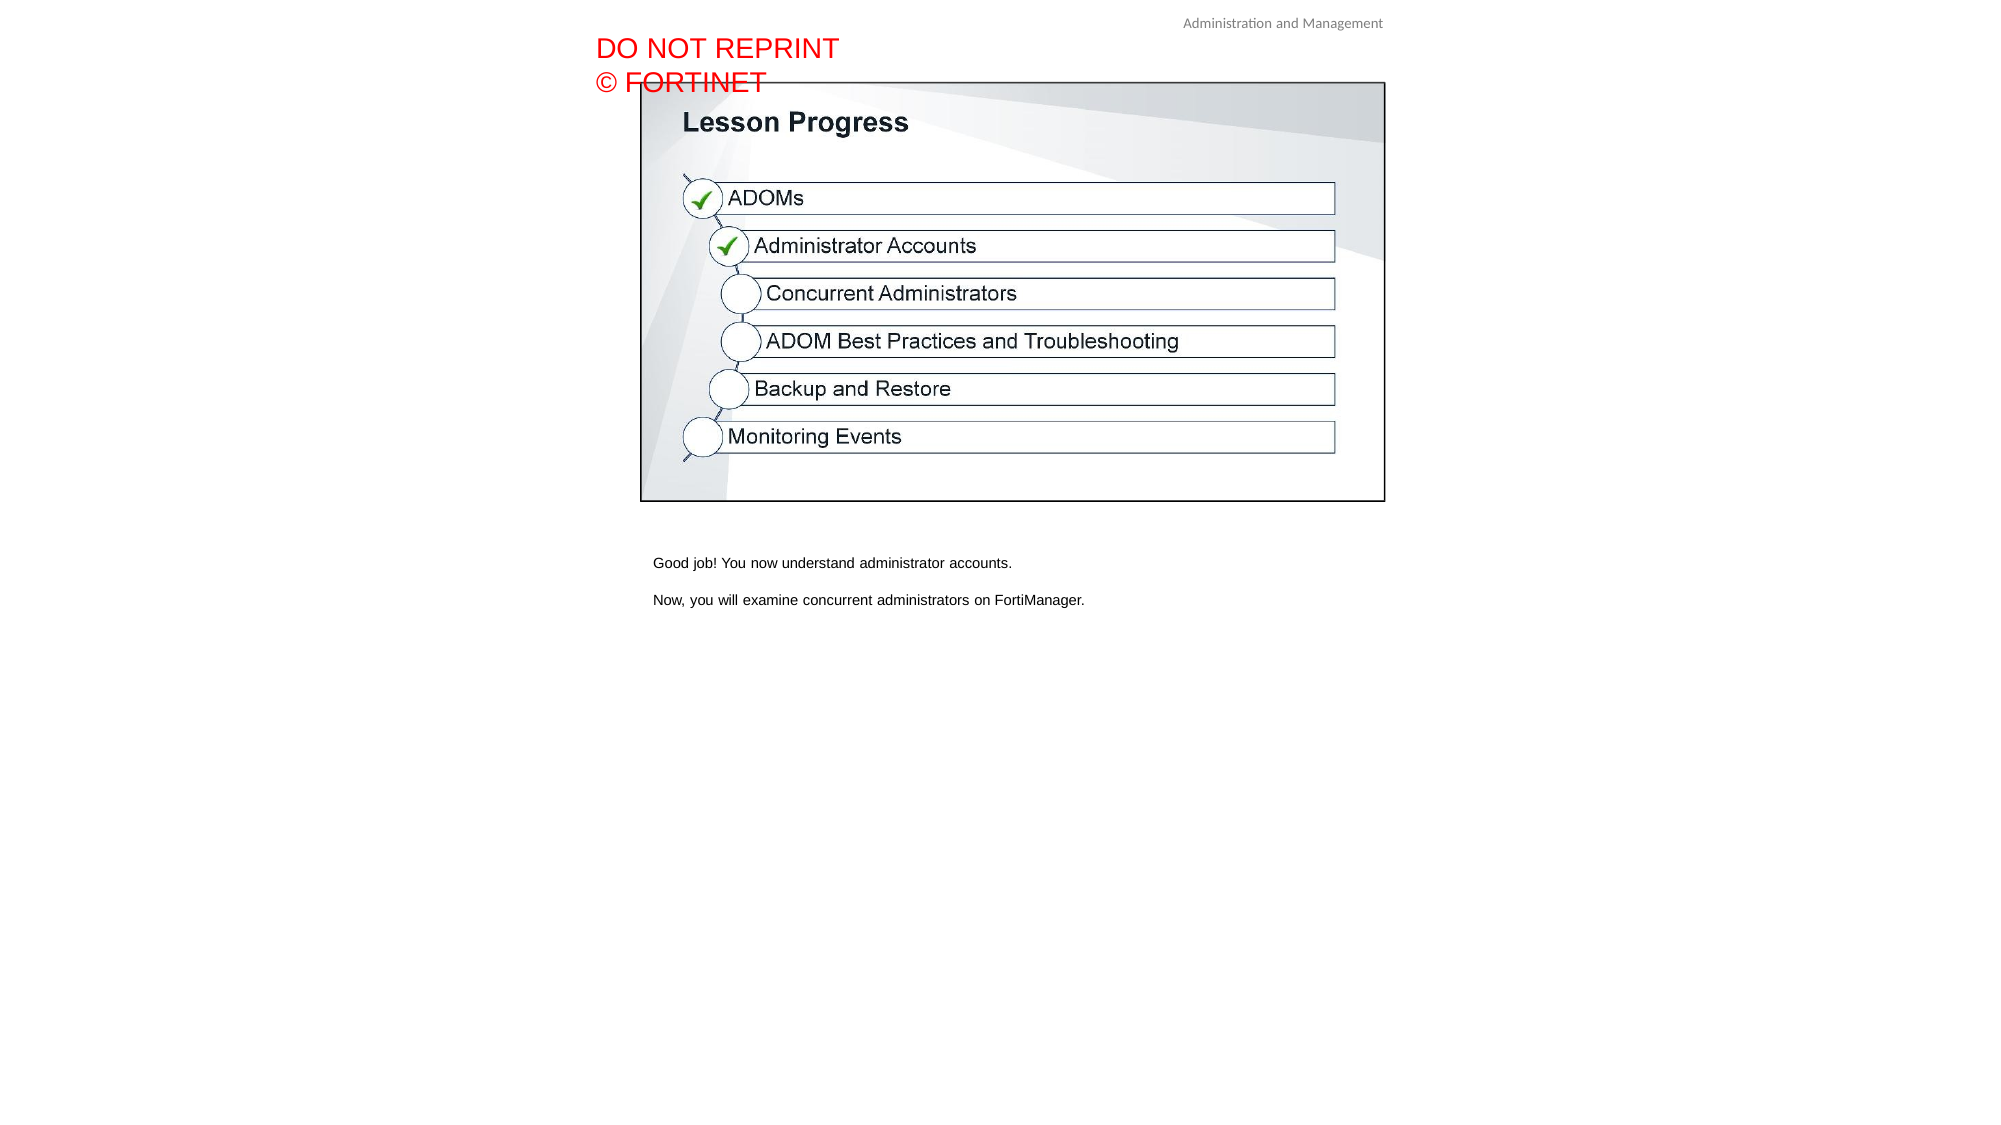

Administration and Management
DO NOT REPRINT
© FORTINET
Good job! You now understand administrator accounts.
Now, you will examine concurrent administrators on FortiManager.
FortiManager 6.2 Study Guide
1